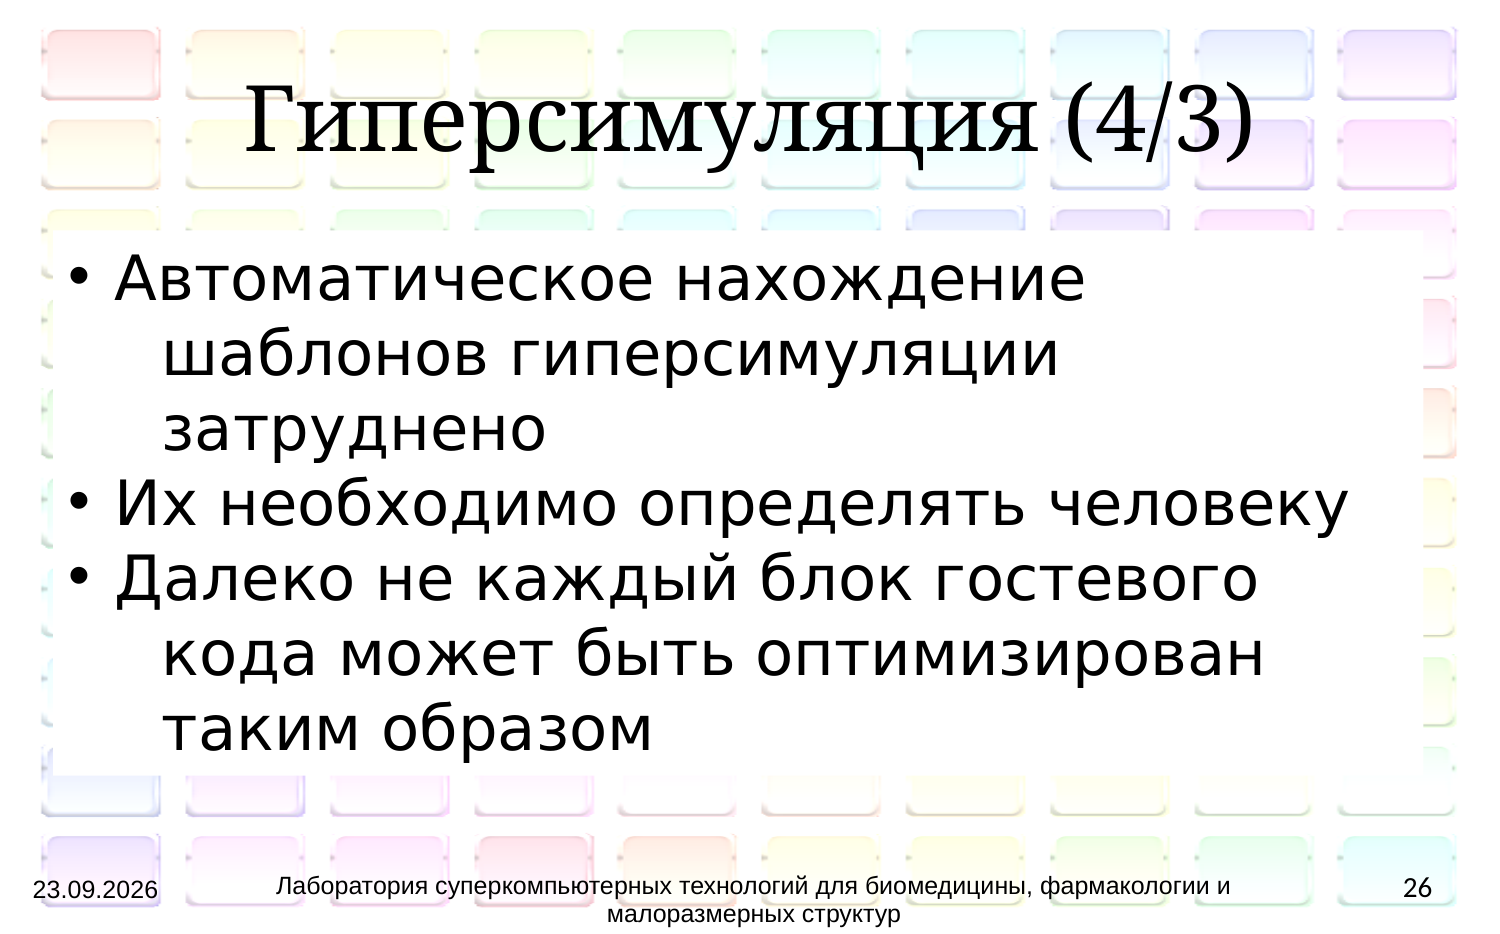

# Гиперсимуляция (4/3)
Автоматическое нахождение шаблонов гиперсимуляции затруднено
Их необходимо определять человеку
Далеко не каждый блок гостевого кода может быть оптимизирован таким образом
Лаборатория суперкомпьютерных технологий для биомедицины, фармакологии и малоразмерных структур